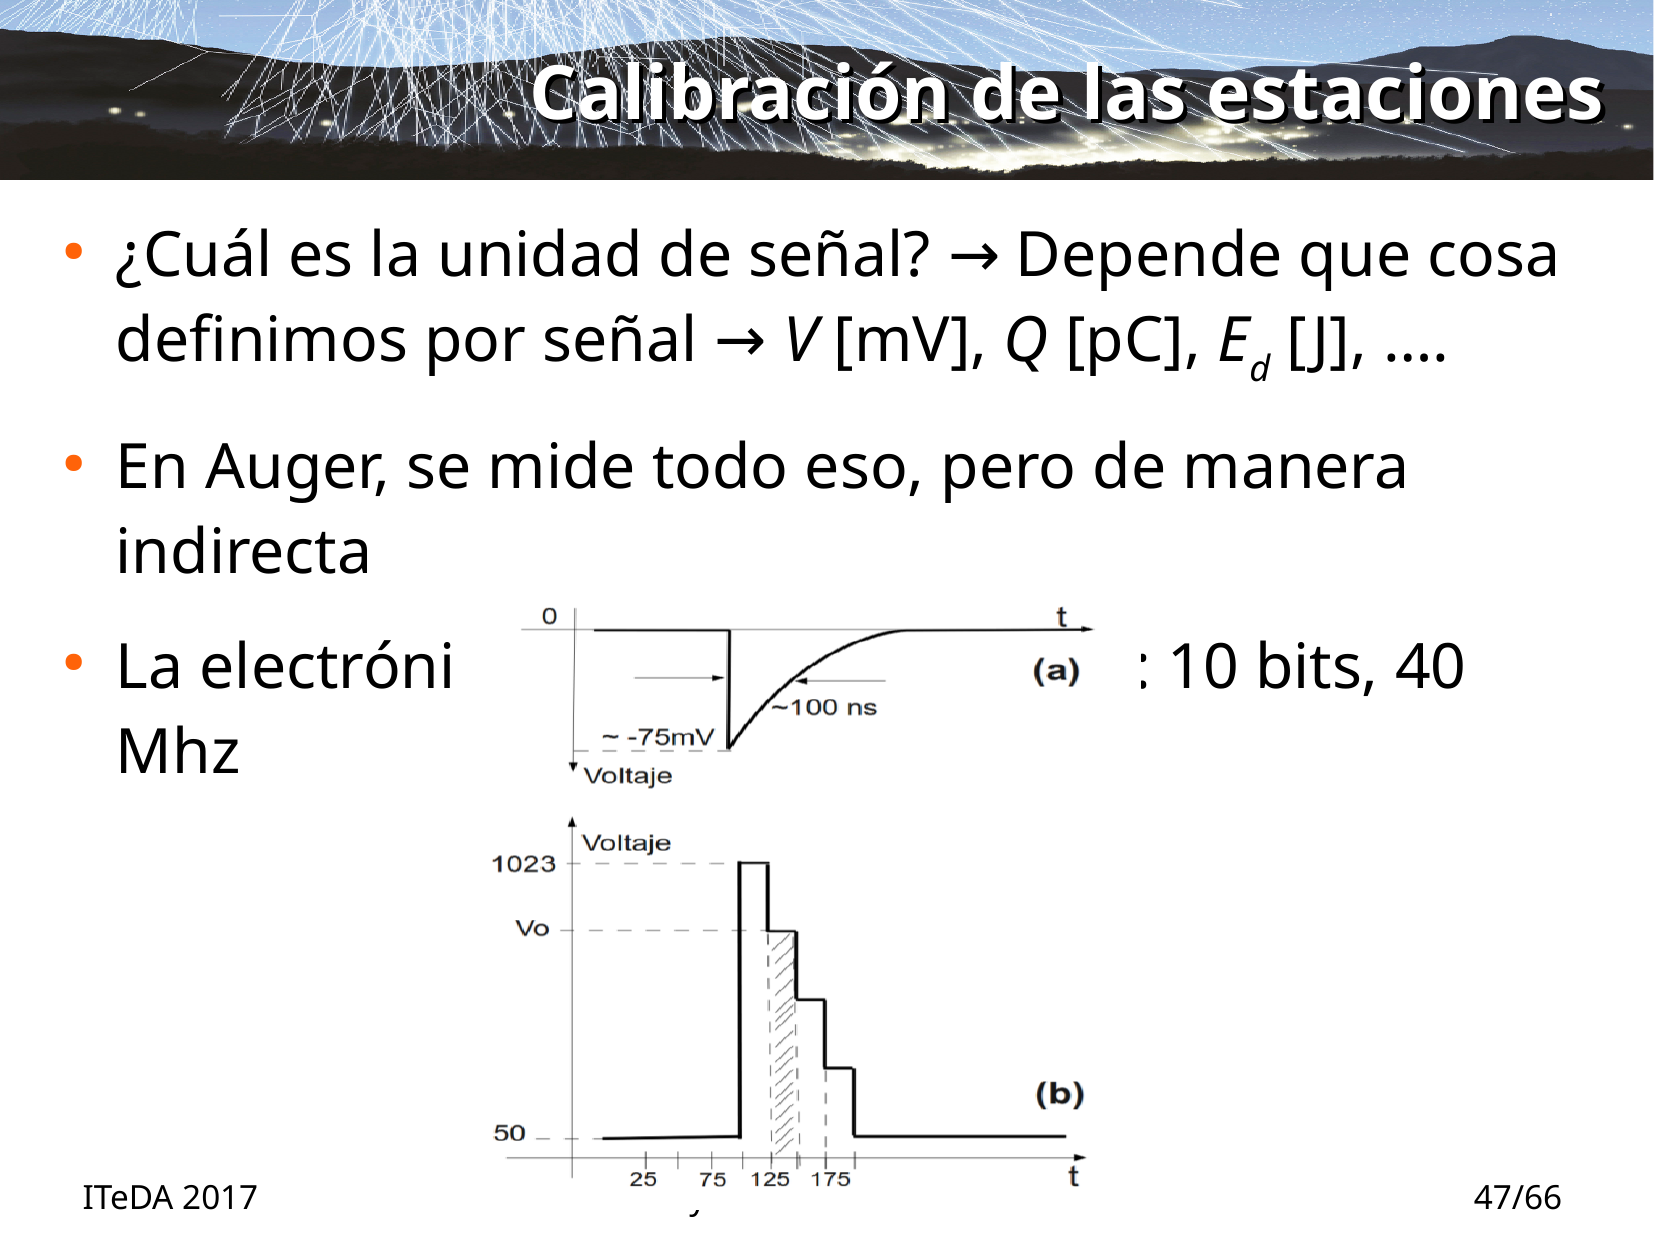

# Calibración de las estaciones
¿Cuál es la unidad de señal? → Depende que cosa definimos por señal → V [mV], Q [pC], Ed [J], ….
En Auger, se mide todo eso, pero de manera indirecta
La electrónica digitaliza las señales: 10 bits, 40 Mhz
ITeDA 2017
Asorey - AP - U03 Detectores
47